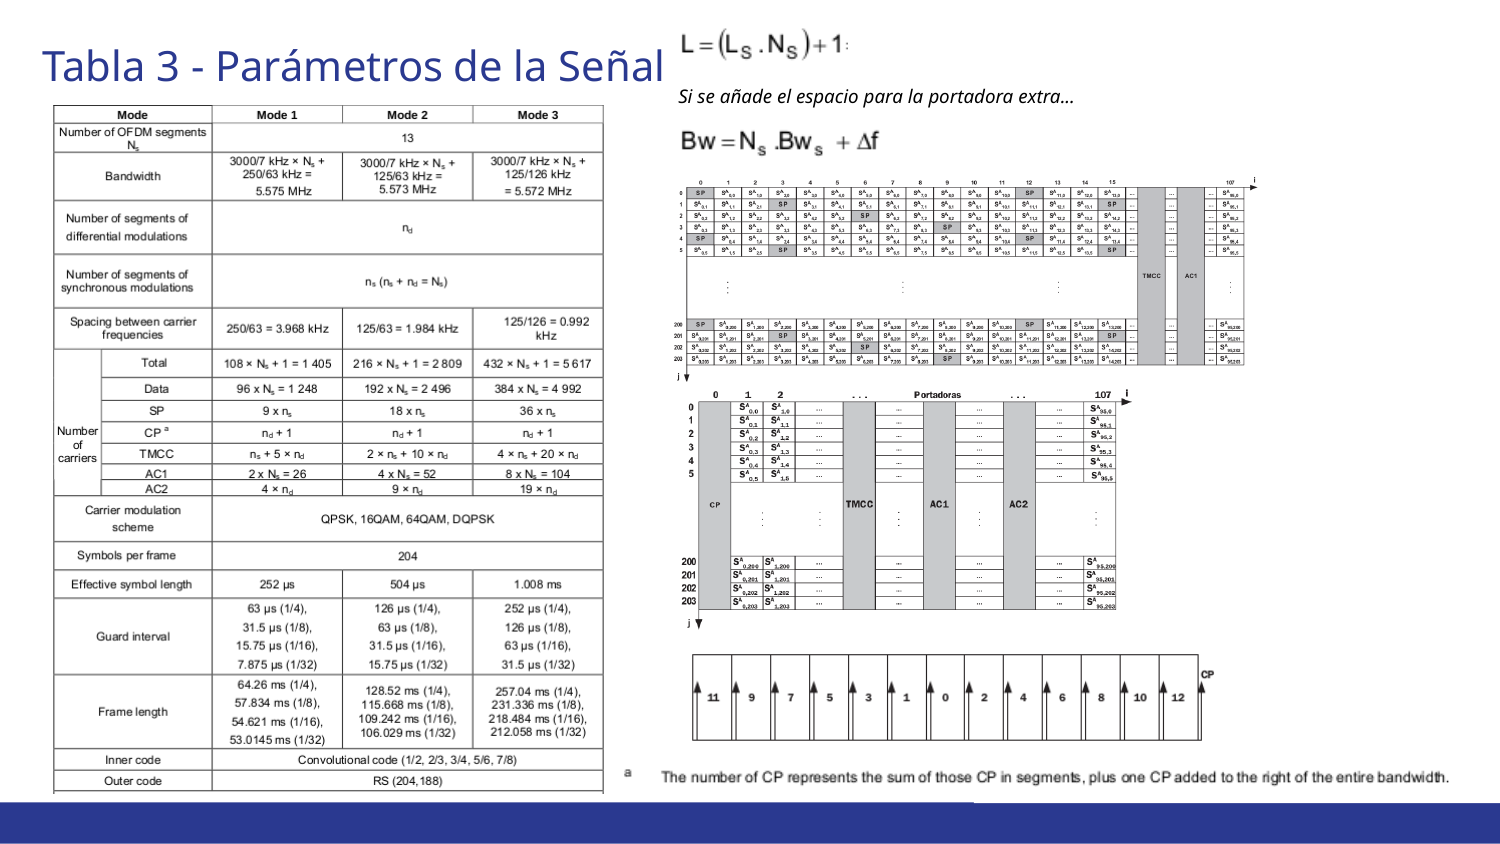

# Tabla 3 - Parámetros de la Señal
Si se añade el espacio para la portadora extra...